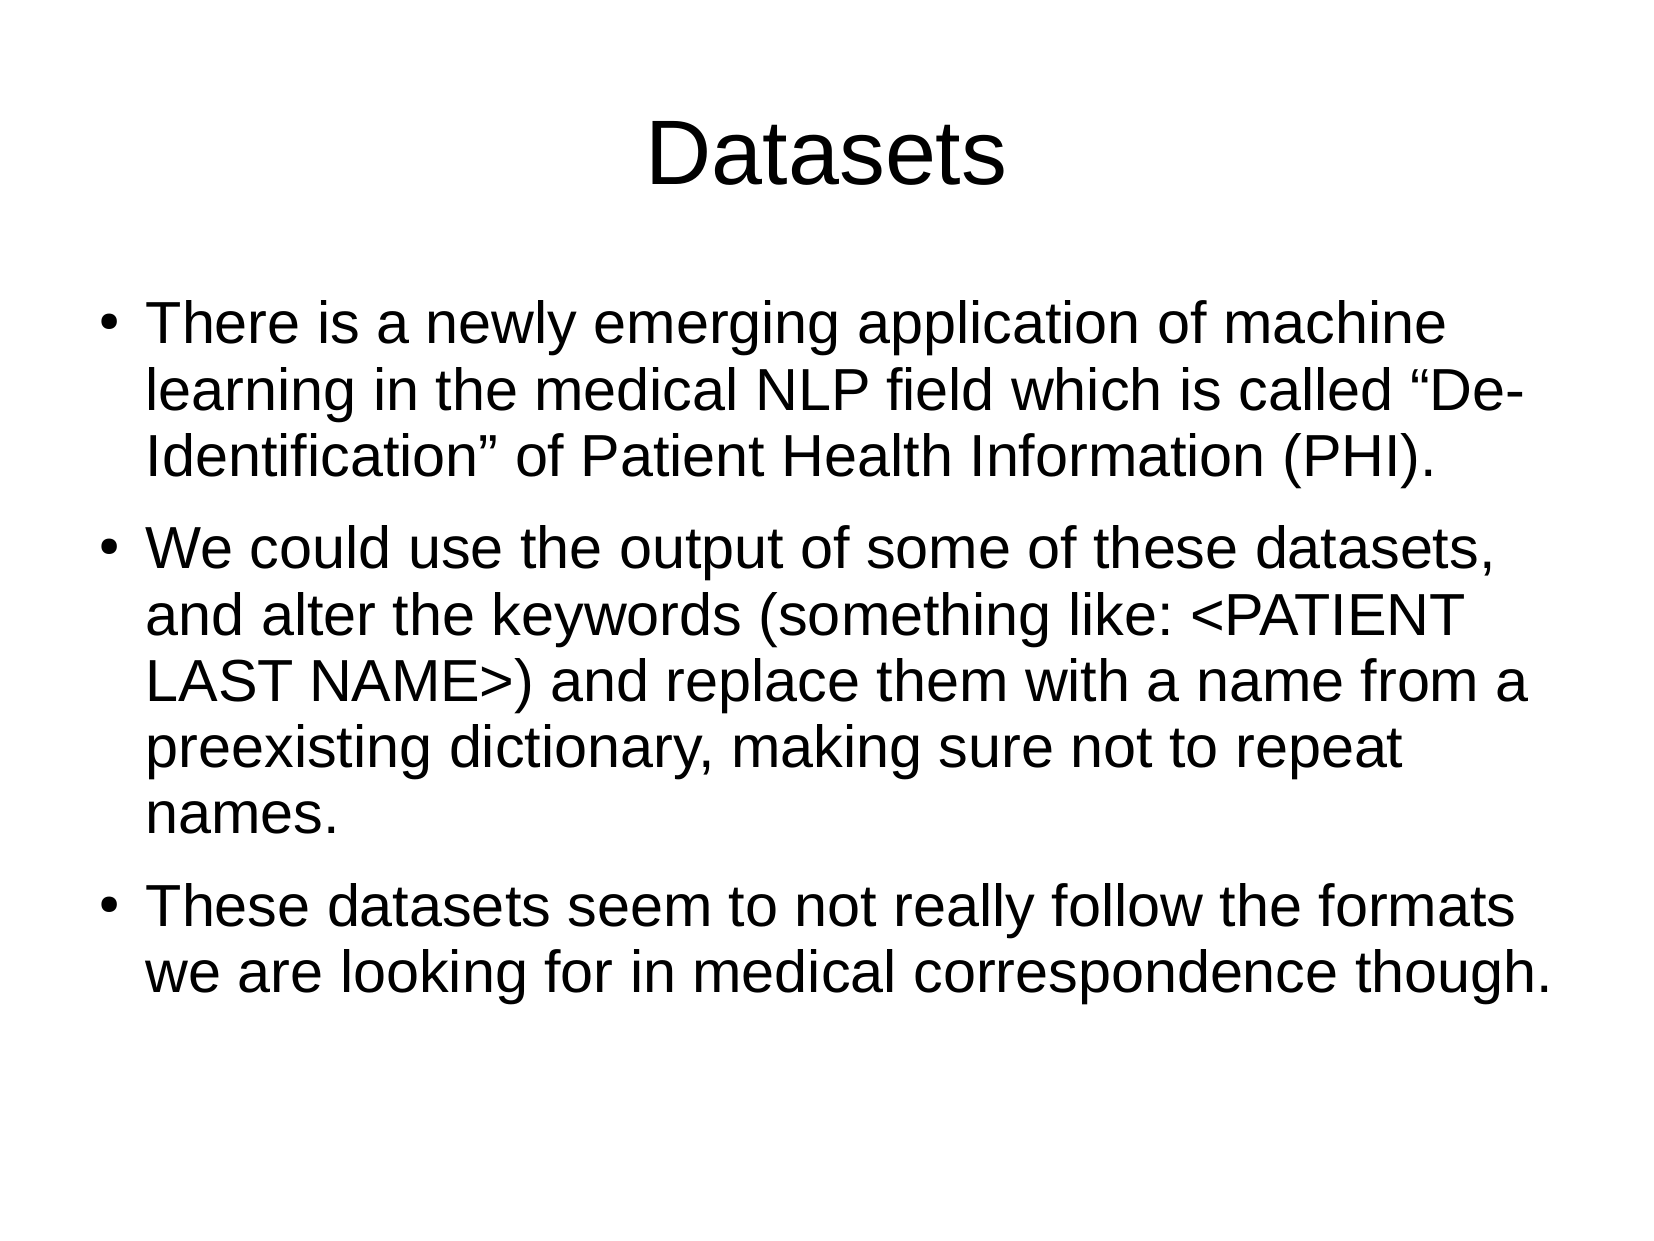

# Datasets
There is a newly emerging application of machine learning in the medical NLP field which is called “De-Identification” of Patient Health Information (PHI).
We could use the output of some of these datasets, and alter the keywords (something like: <PATIENT LAST NAME>) and replace them with a name from a preexisting dictionary, making sure not to repeat names.
These datasets seem to not really follow the formats we are looking for in medical correspondence though.